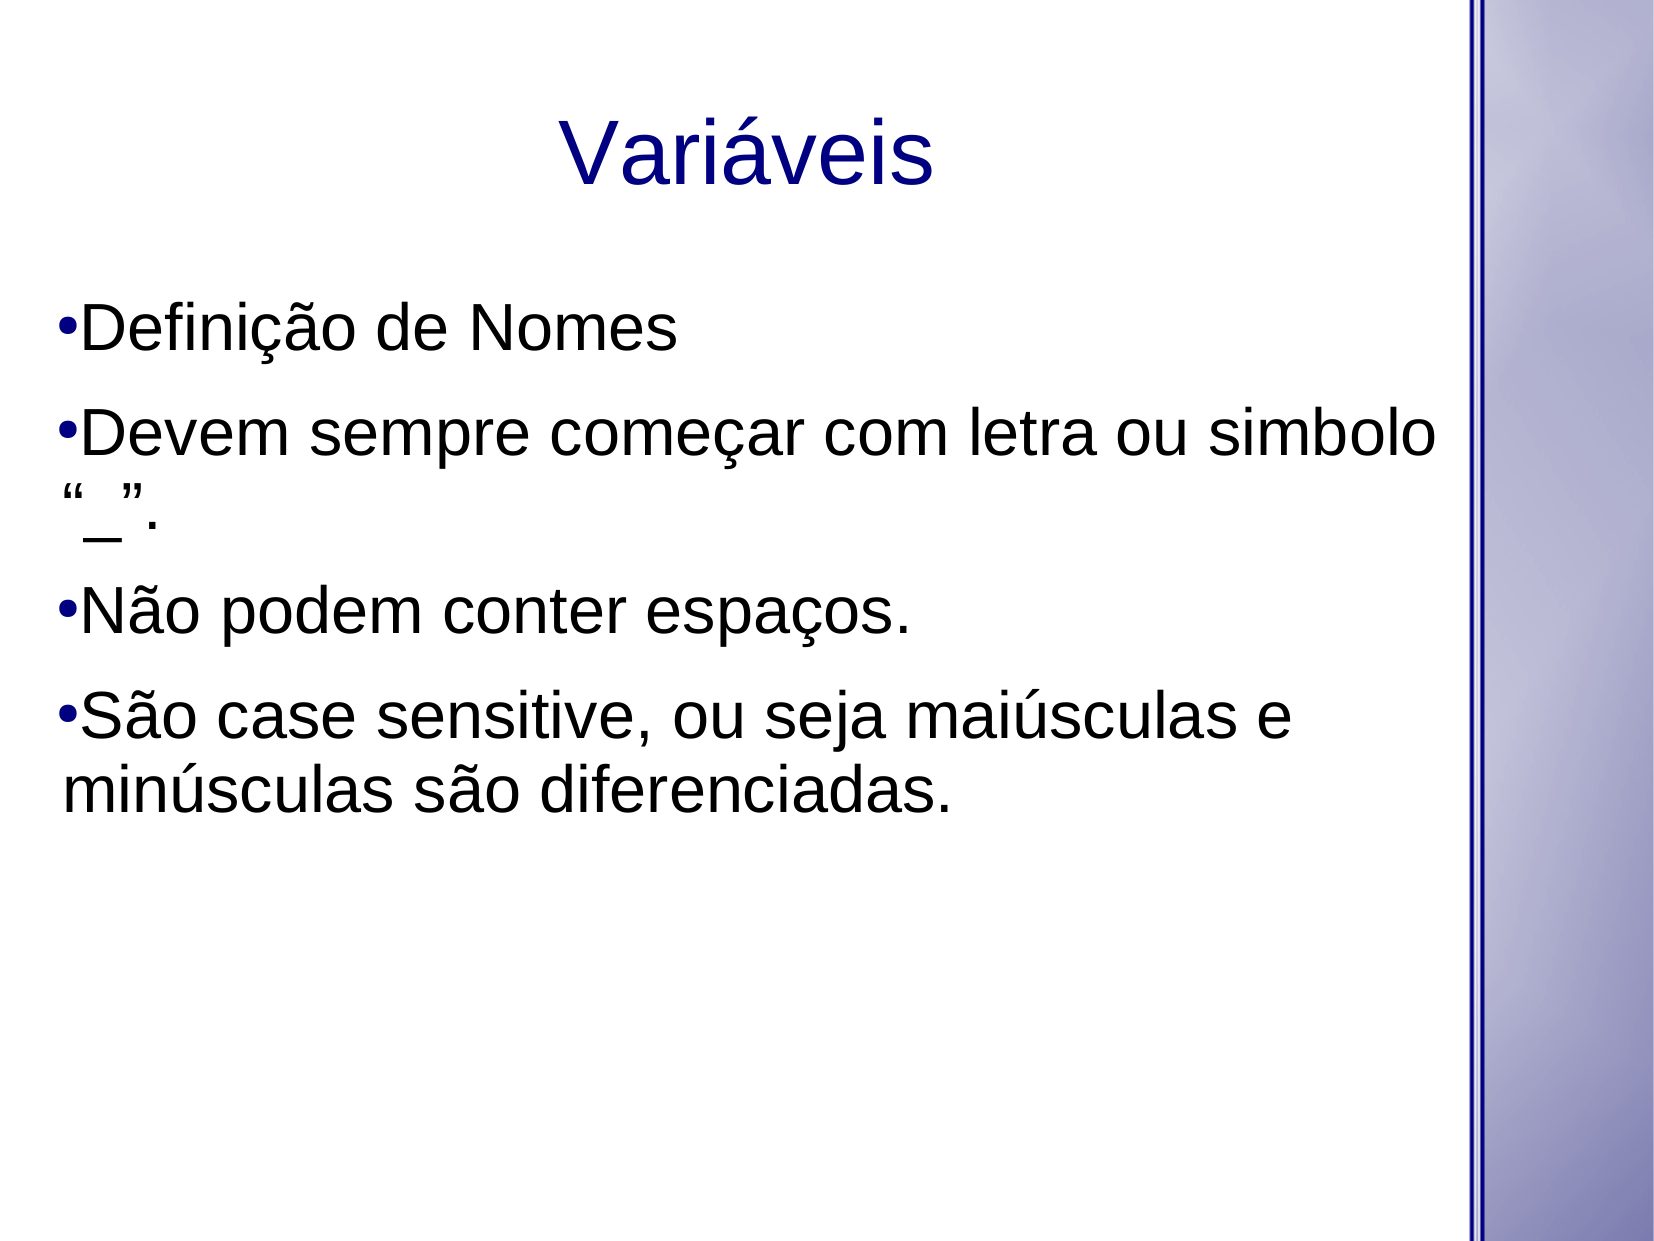

# Variáveis
Definição de Nomes
Devem sempre começar com letra ou simbolo “_”.
Não podem conter espaços.
São case sensitive, ou seja maiúsculas e minúsculas são diferenciadas.